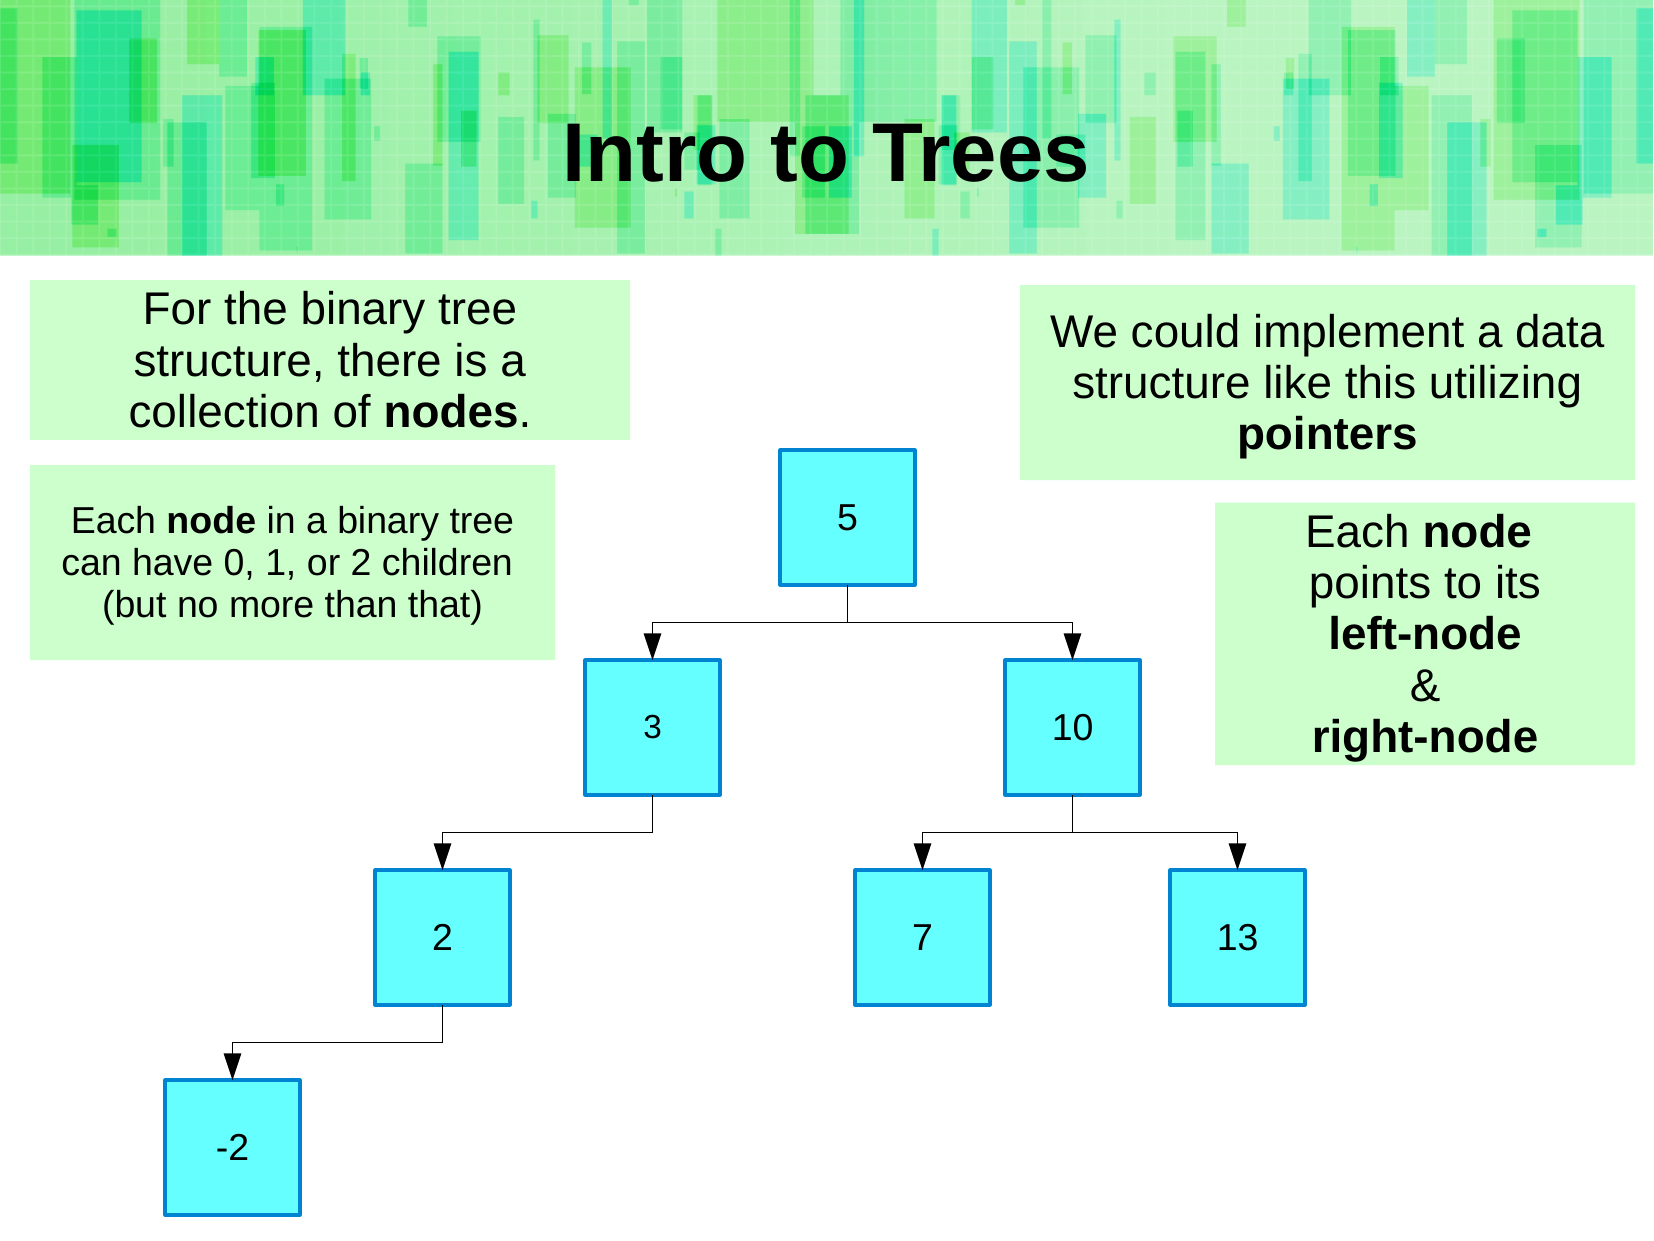

# Intro to Trees
For the binary tree structure, there is a collection of nodes.
We could implement a data structure like this utilizing pointers
5
Each node in a binary tree can have 0, 1, or 2 children
(but no more than that)
Each node
points to its
left-node
&
right-node
3
10
2
7
13
-2